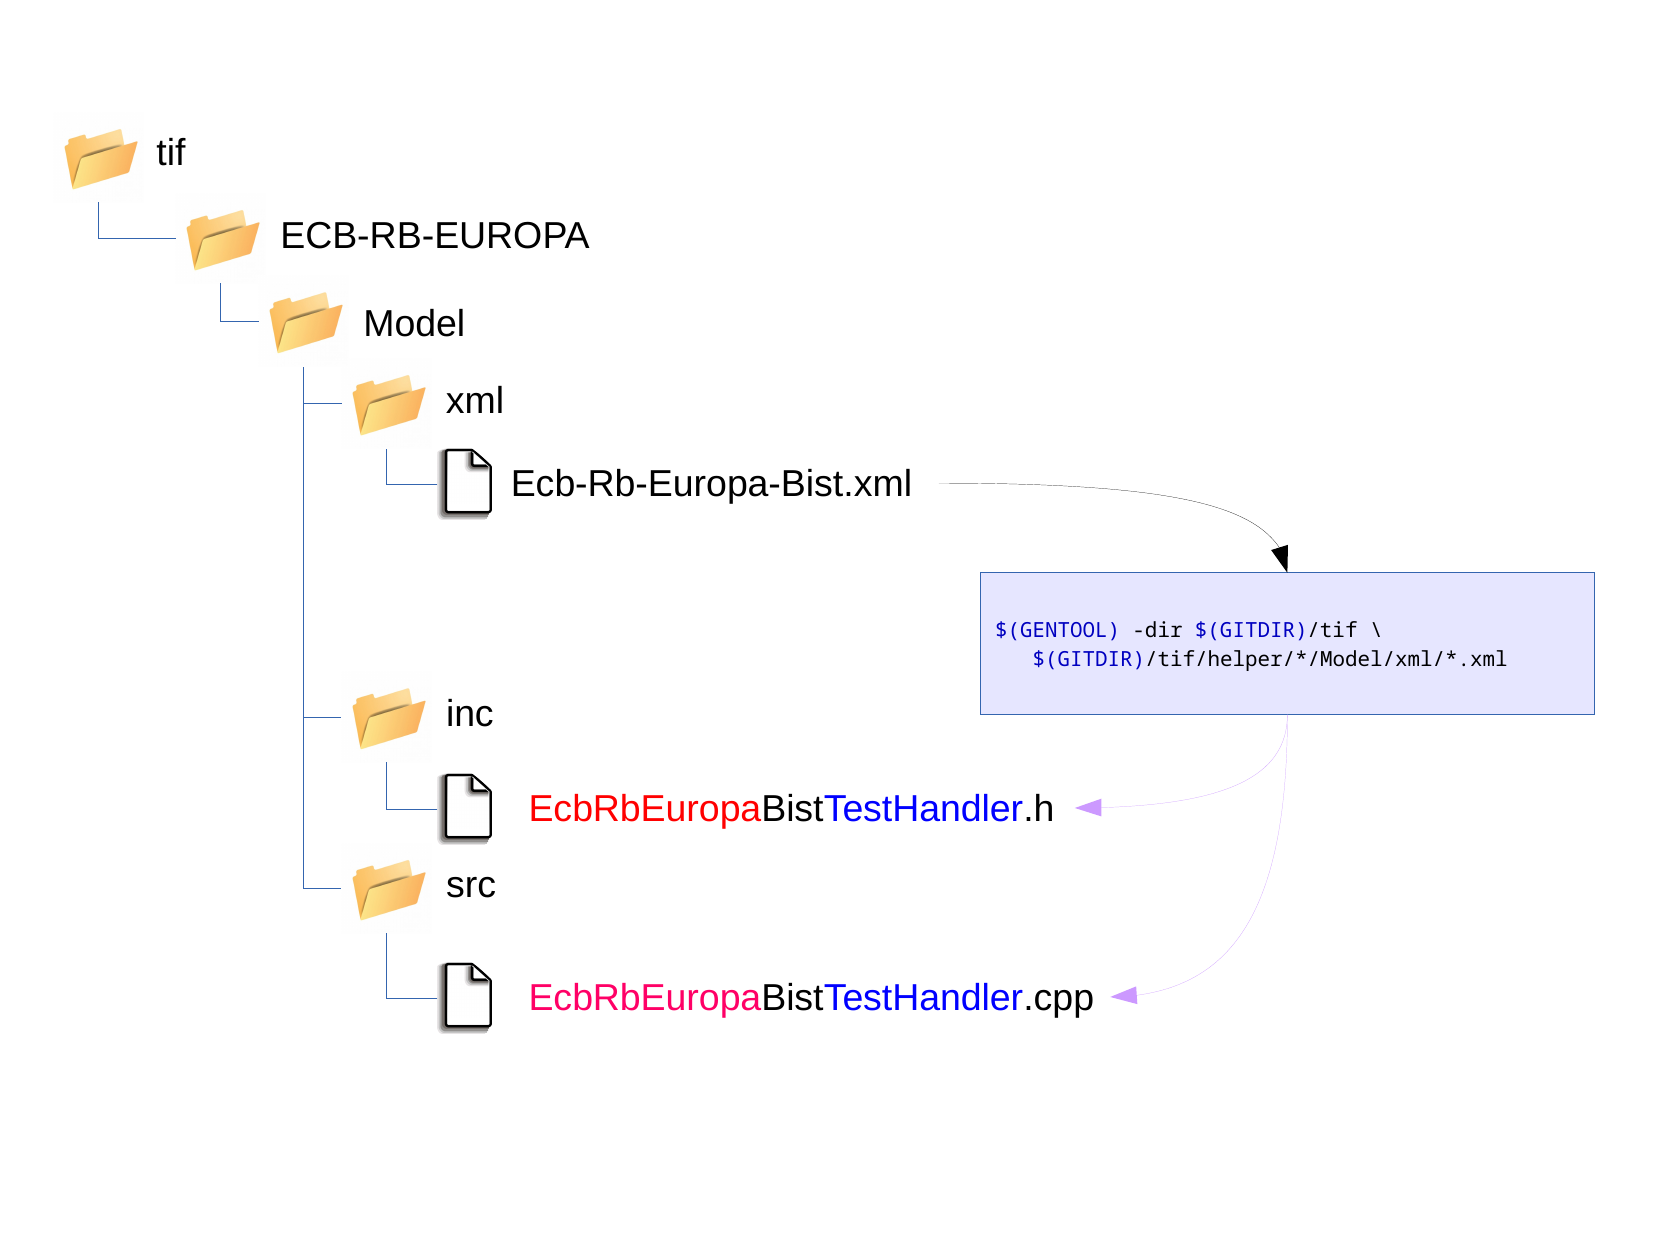

tif
ECB-RB-EUROPA
Model
xml
Ecb-Rb-Europa-Bist.xml
$(GENTOOL) -dir $(GITDIR)/tif \
 $(GITDIR)/tif/helper/*/Model/xml/*.xml
inc
EcbRbEuropaBistTestHandler.h
src
EcbRbEuropaBistTestHandler.cpp